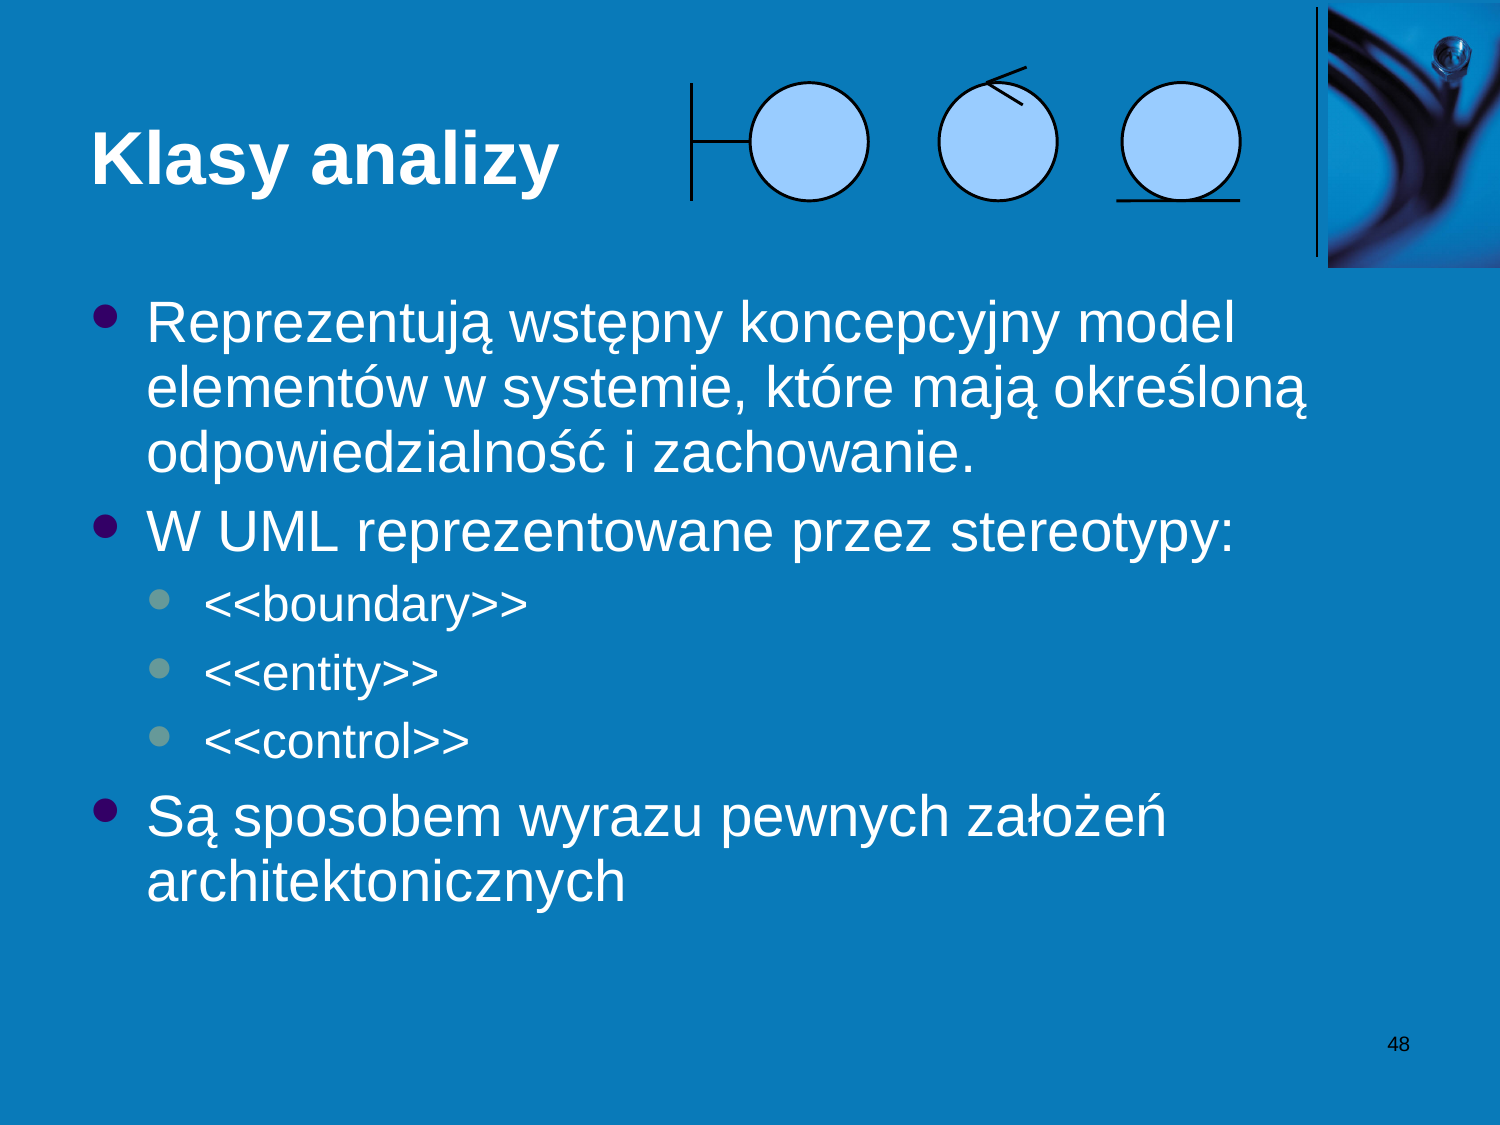

# Klasy analizy
Reprezentują wstępny koncepcyjny model elementów w systemie, które mają określoną odpowiedzialność i zachowanie.
W UML reprezentowane przez stereotypy:
<<boundary>>
<<entity>>
<<control>>
Są sposobem wyrazu pewnych założeń architektonicznych
48